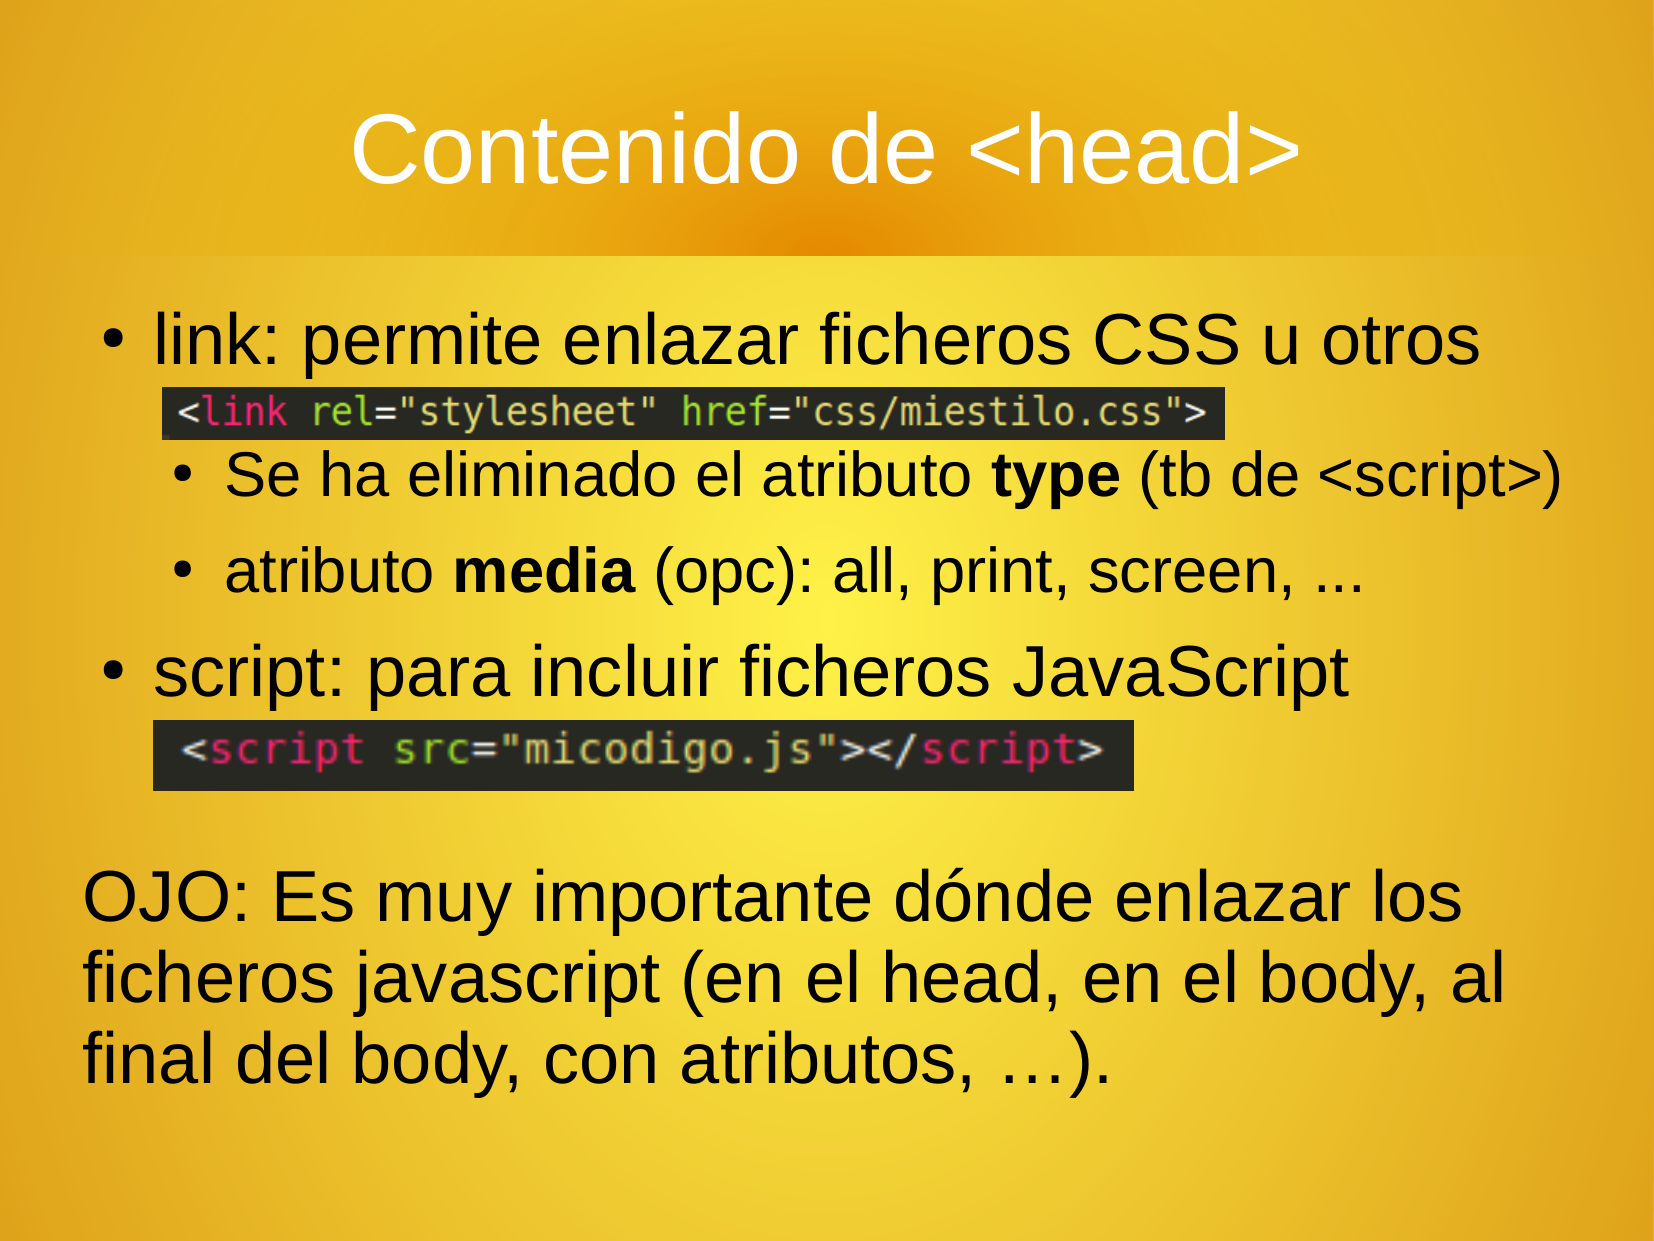

# Contenido de <head>
link: permite enlazar ficheros CSS u otros
Se ha eliminado el atributo type (tb de <script>)
atributo media (opc): all, print, screen, ...
script: para incluir ficheros JavaScript
OJO: Es muy importante dónde enlazar los ficheros javascript (en el head, en el body, al final del body, con atributos, …).